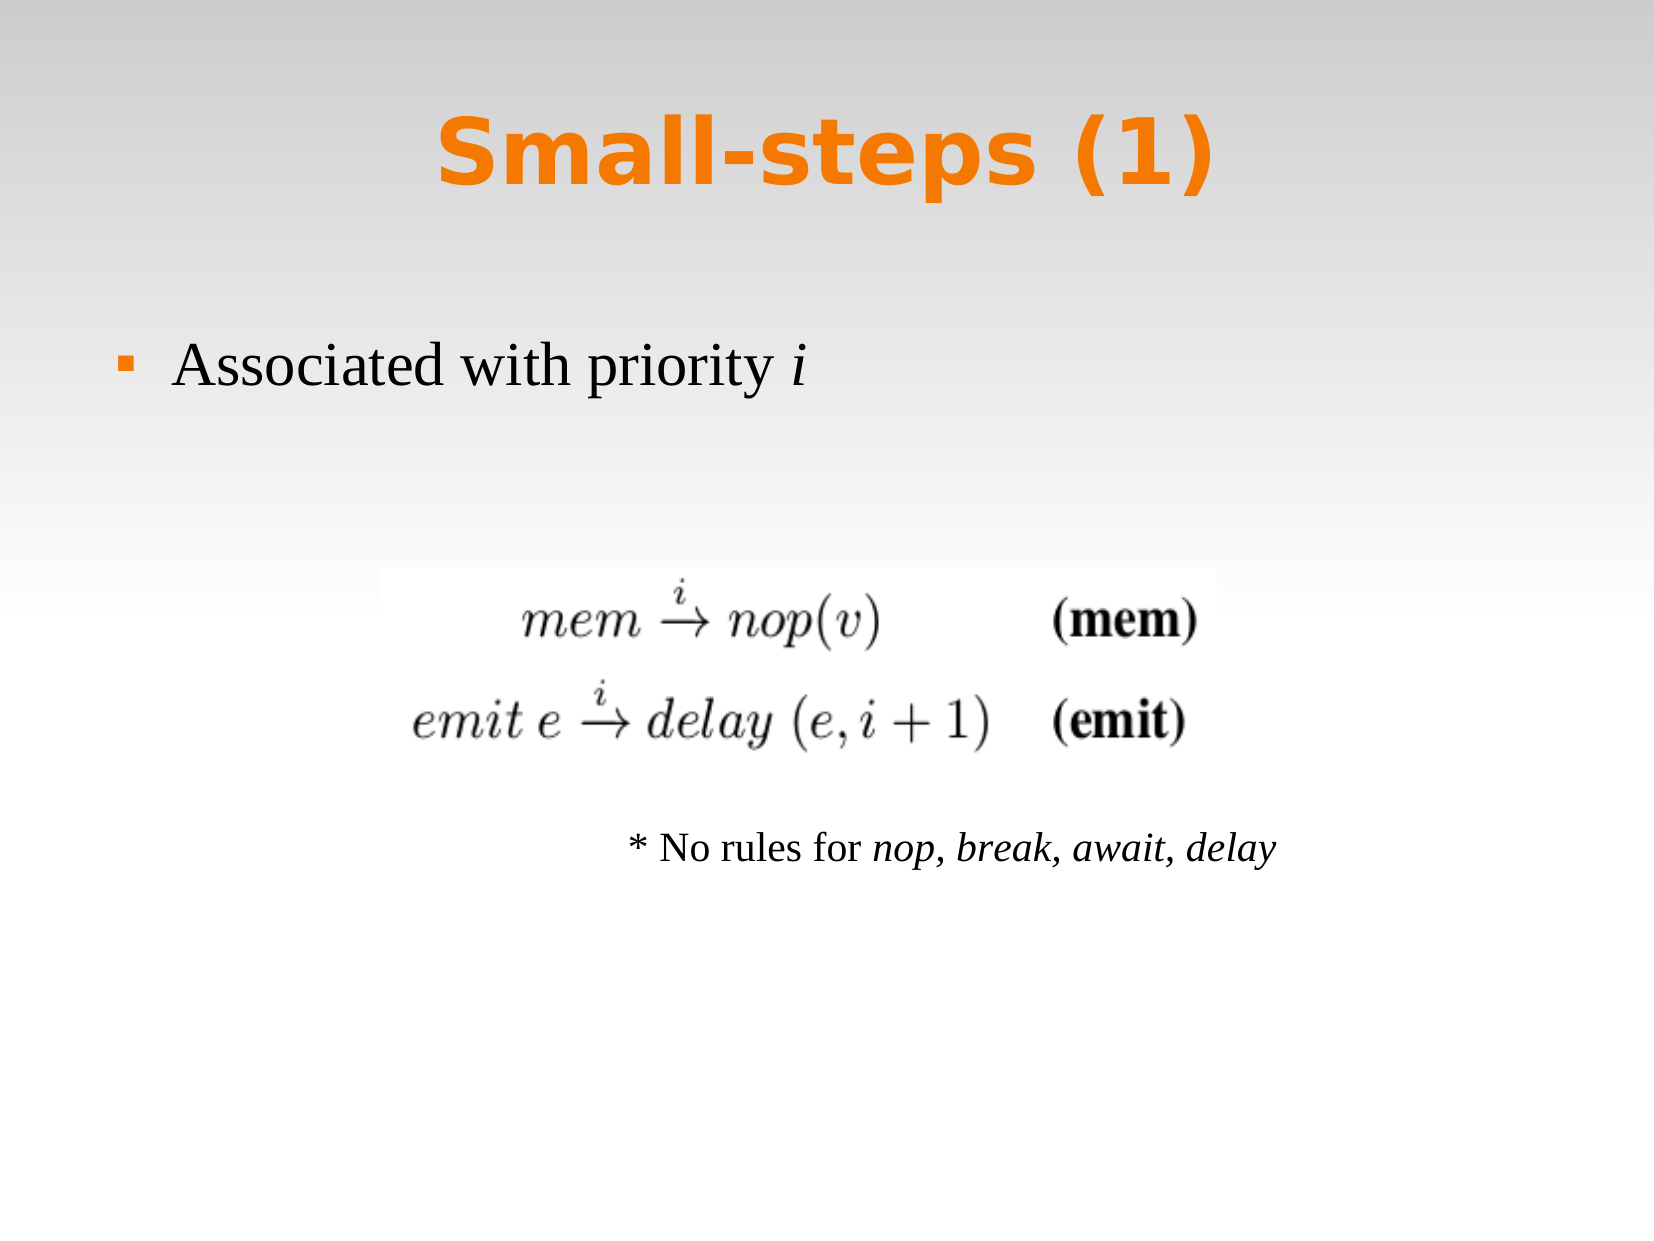

# Small-steps (1)
Associated with priority i
* No rules for nop, break, await, delay